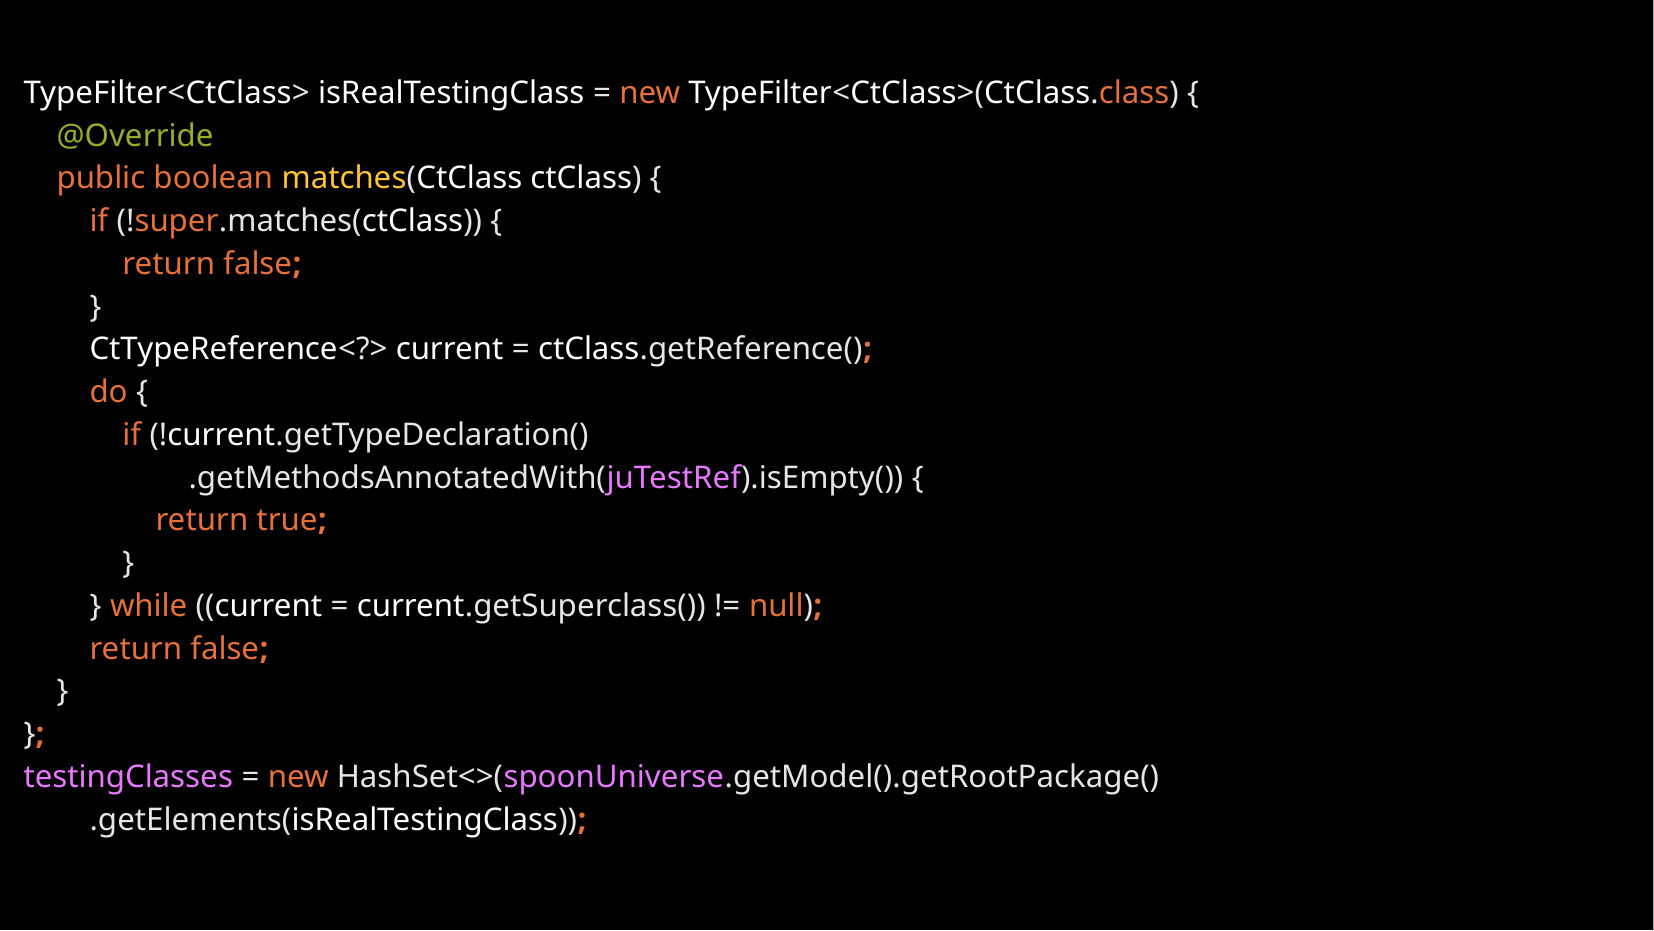

# TypeFilter<CtClass> isRealTestingClass = new TypeFilter<CtClass>(CtClass.class) {
 @Override
 public boolean matches(CtClass ctClass) {
 if (!super.matches(ctClass)) {
 return false;
 }
 CtTypeReference<?> current = ctClass.getReference();
 do {
 if (!current.getTypeDeclaration()
 .getMethodsAnnotatedWith(juTestRef).isEmpty()) {
 return true;
 }
 } while ((current = current.getSuperclass()) != null);
 return false;
 }
};
testingClasses = new HashSet<>(spoonUniverse.getModel().getRootPackage()
 .getElements(isRealTestingClass));